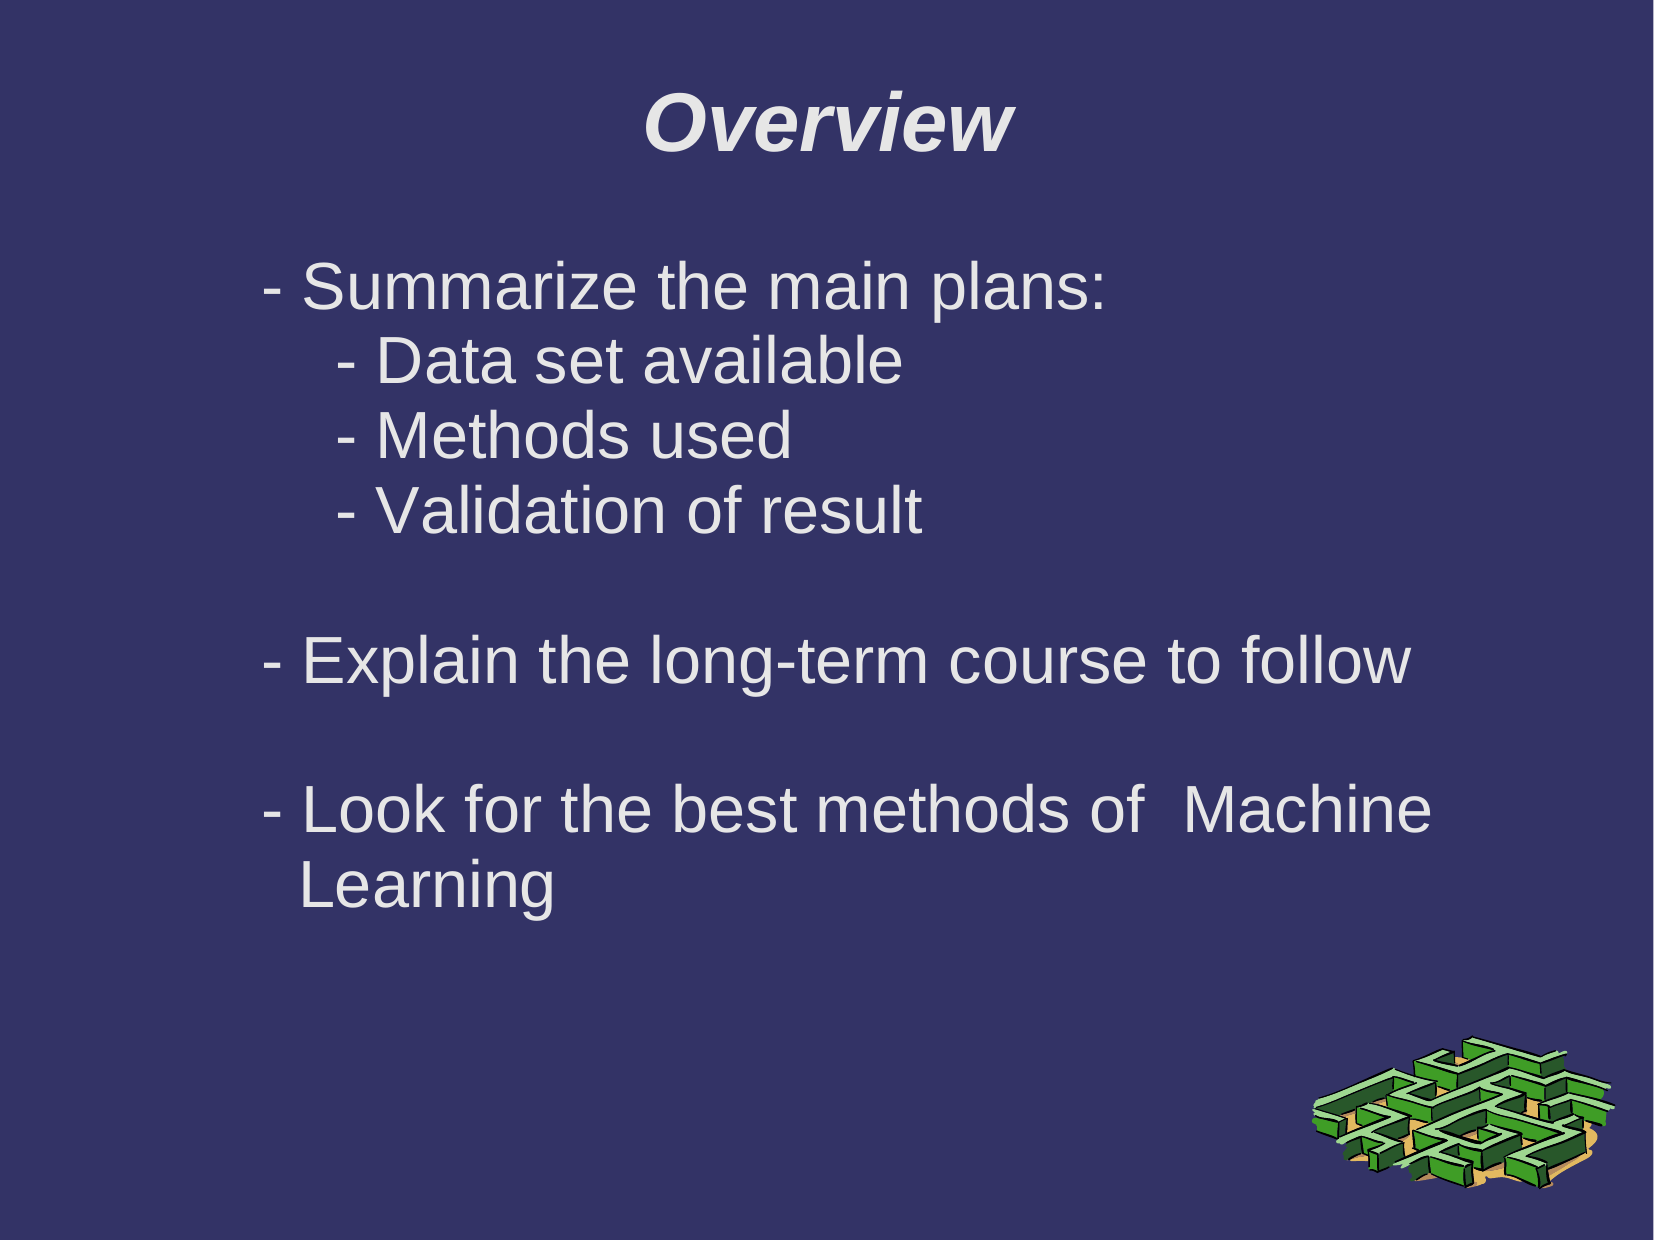

# Overview
- Summarize the main plans:
 - Data set available
 - Methods used
 - Validation of result
- Explain the long-term course to follow
- Look for the best methods of Machine
 Learning